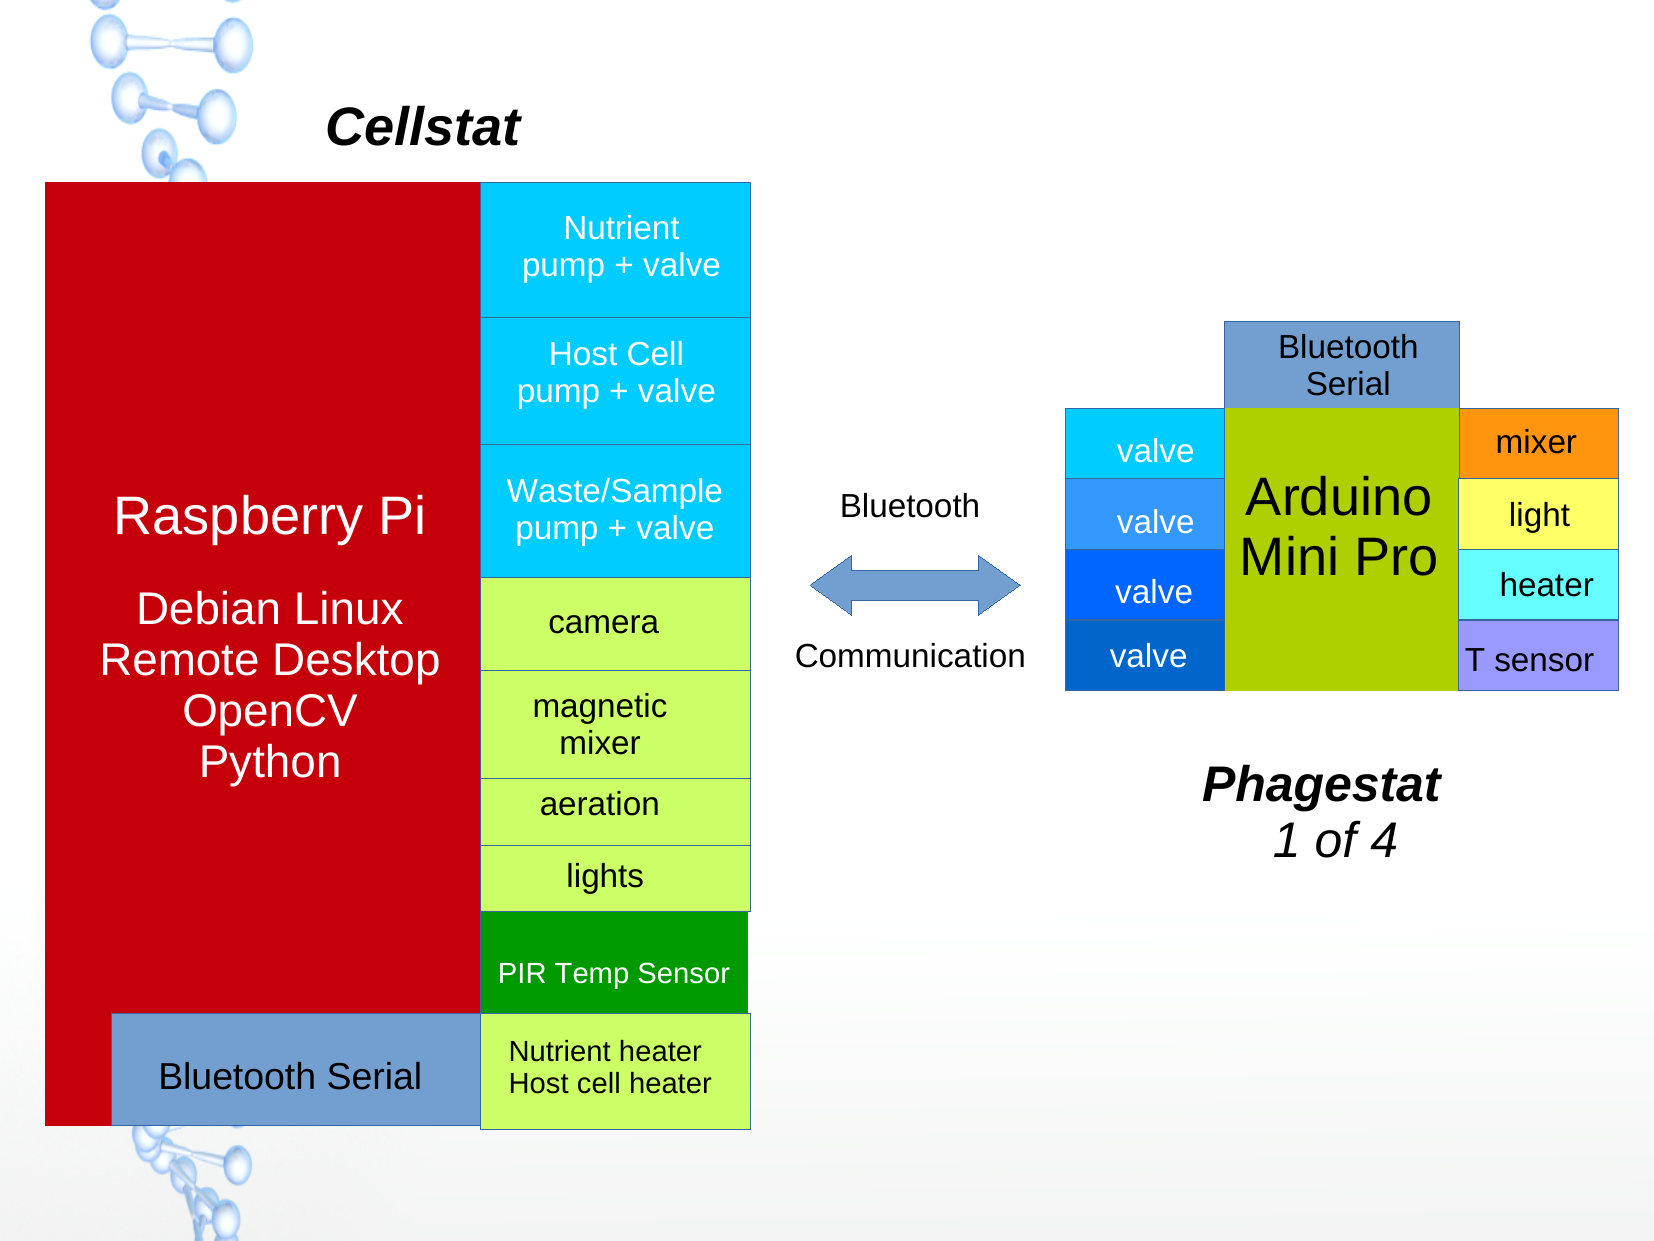

Cellstat
Nutrient
pump + valve
Bluetooth Serial
Host Cell
pump + valve
mixer
valve
Arduino
Mini Pro
Waste/Sample pump + valve
Raspberry Pi
Debian Linux
Remote Desktop
OpenCV
Python
Bluetooth
light
valve
heater
valve
camera
Communication
valve
 T sensor
magnetic mixer
Phagestat
1 of 4
aeration
lights
PIR Temp Sensor
Nutrient heater Host cell heater
Bluetooth Serial